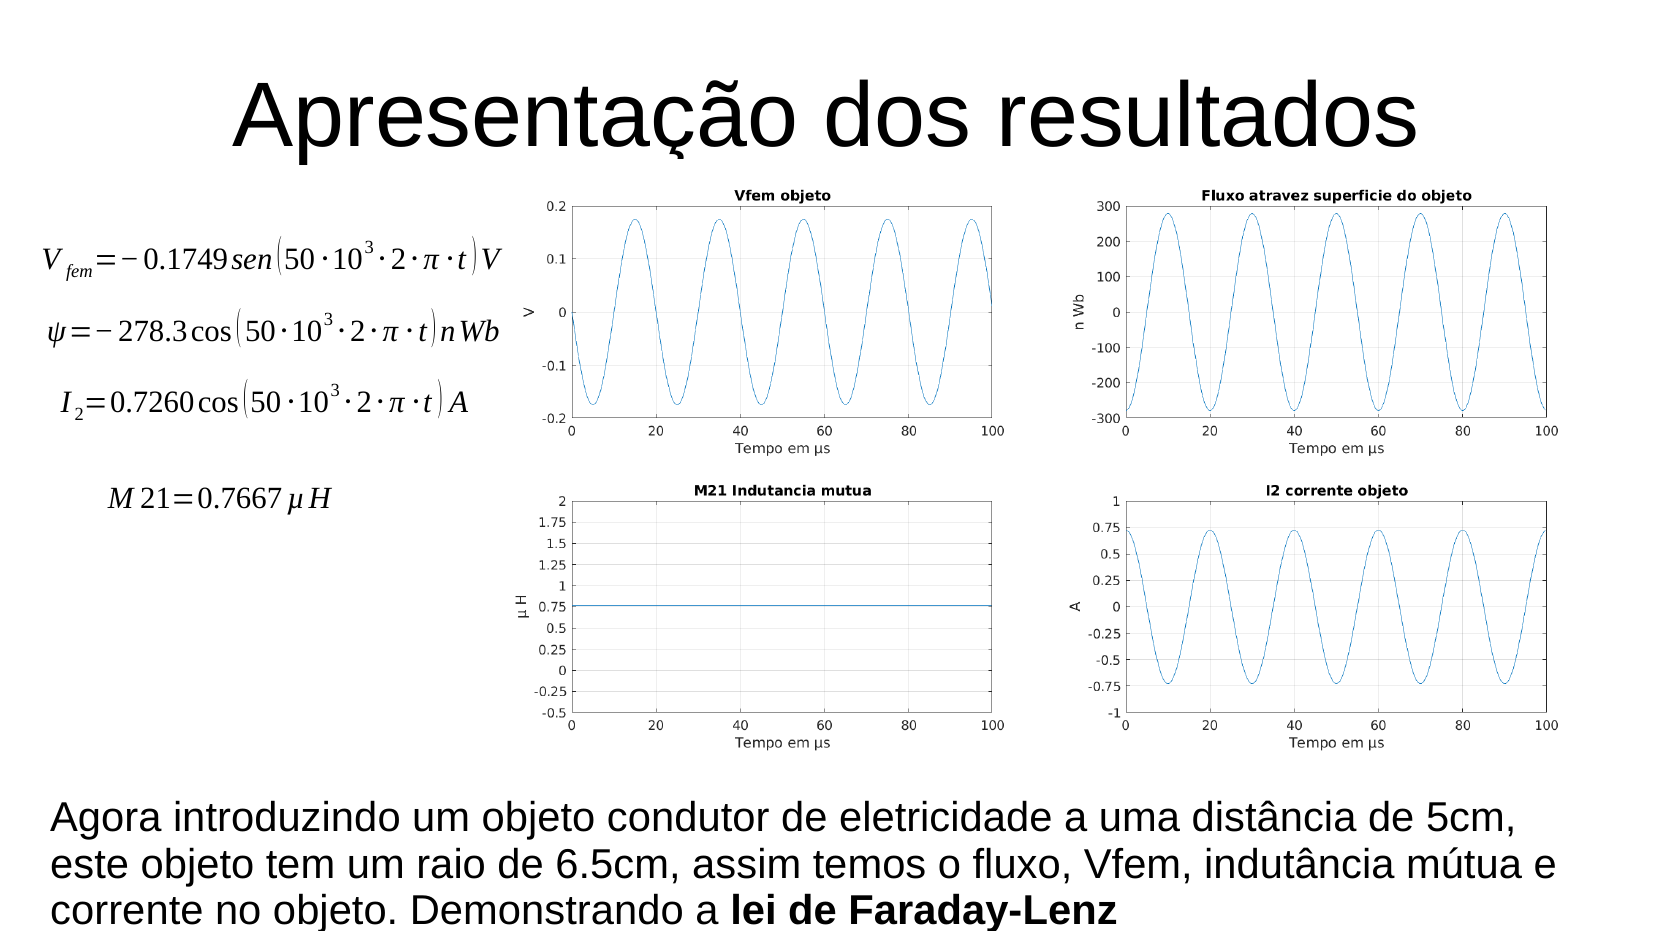

# Apresentação dos resultados
Agora introduzindo um objeto condutor de eletricidade a uma distância de 5cm, este objeto tem um raio de 6.5cm, assim temos o fluxo, Vfem, indutância mútua e corrente no objeto. Demonstrando a lei de Faraday-Lenz